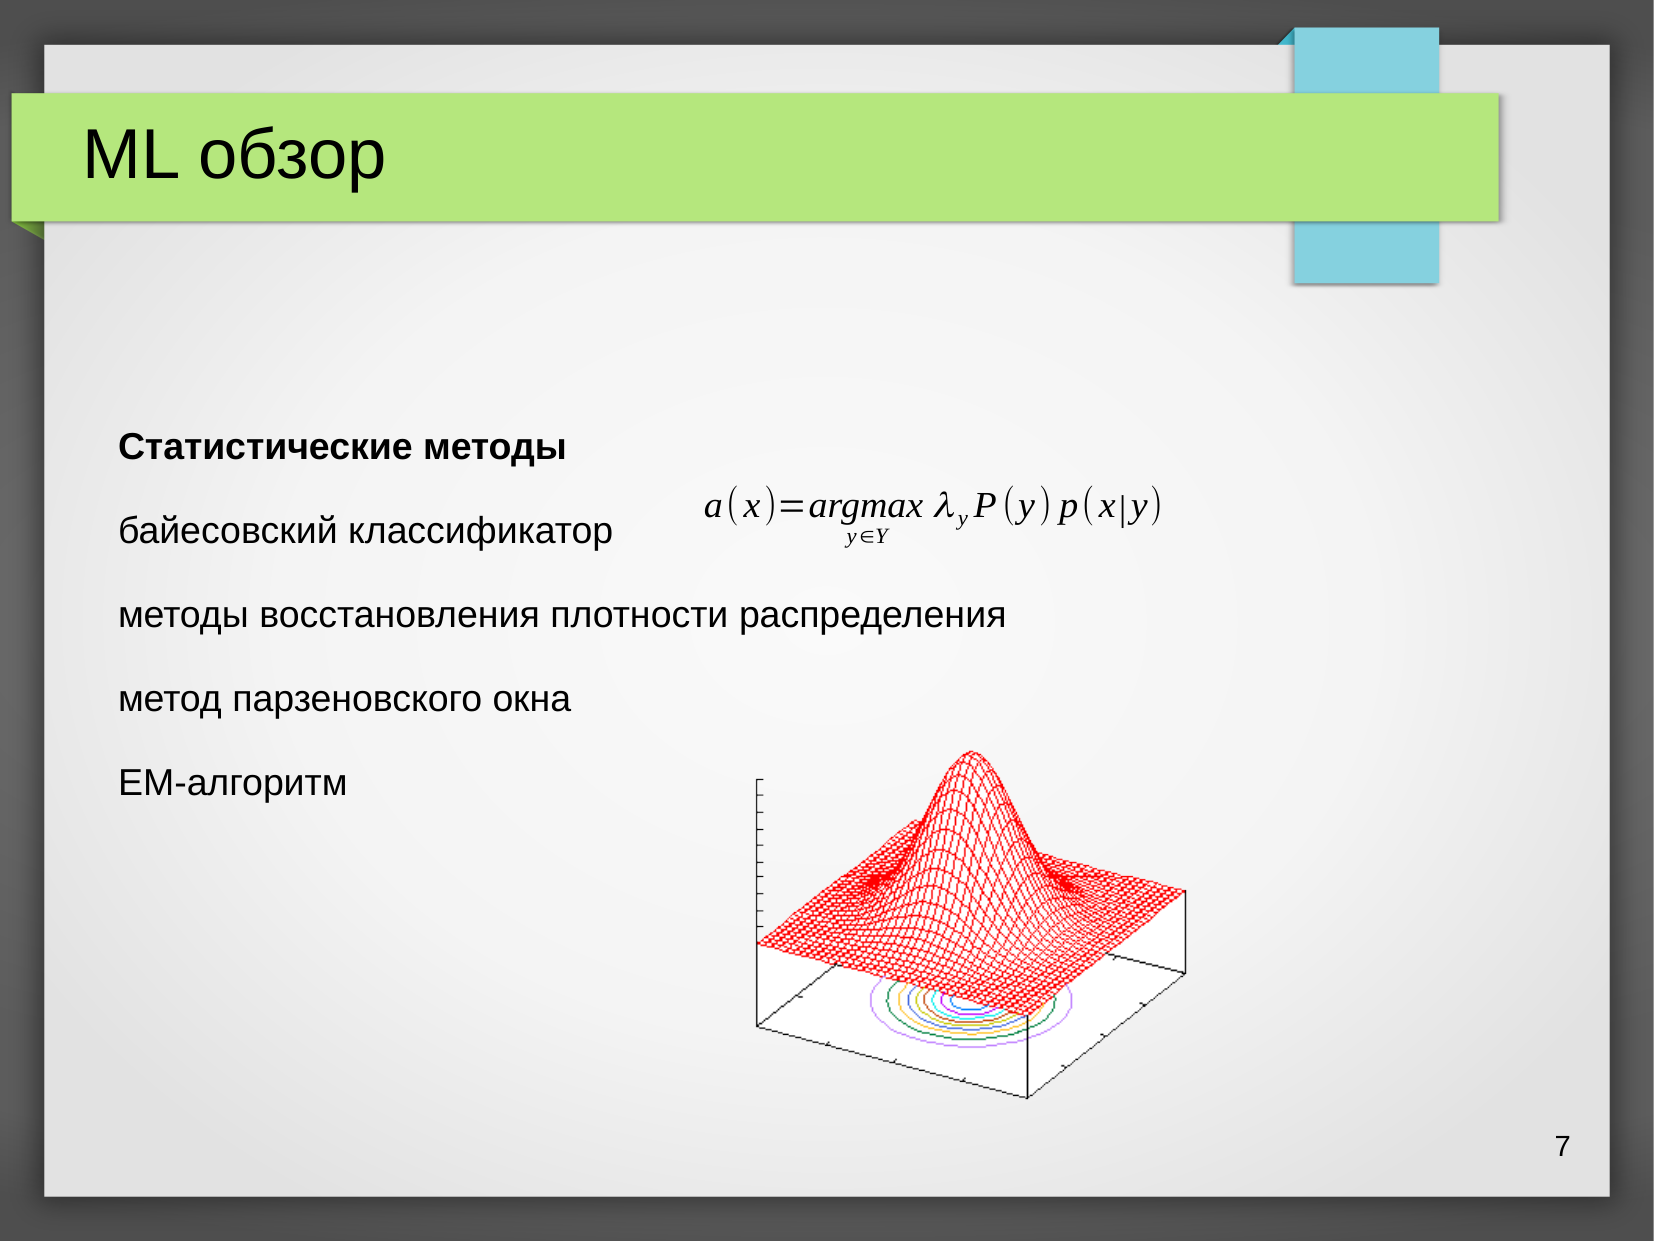

# ML обзор
Статистические методы
байесовский классификатор
методы восстановления плотности распределения
метод парзеновского окна
ЕМ-алгоритм
7